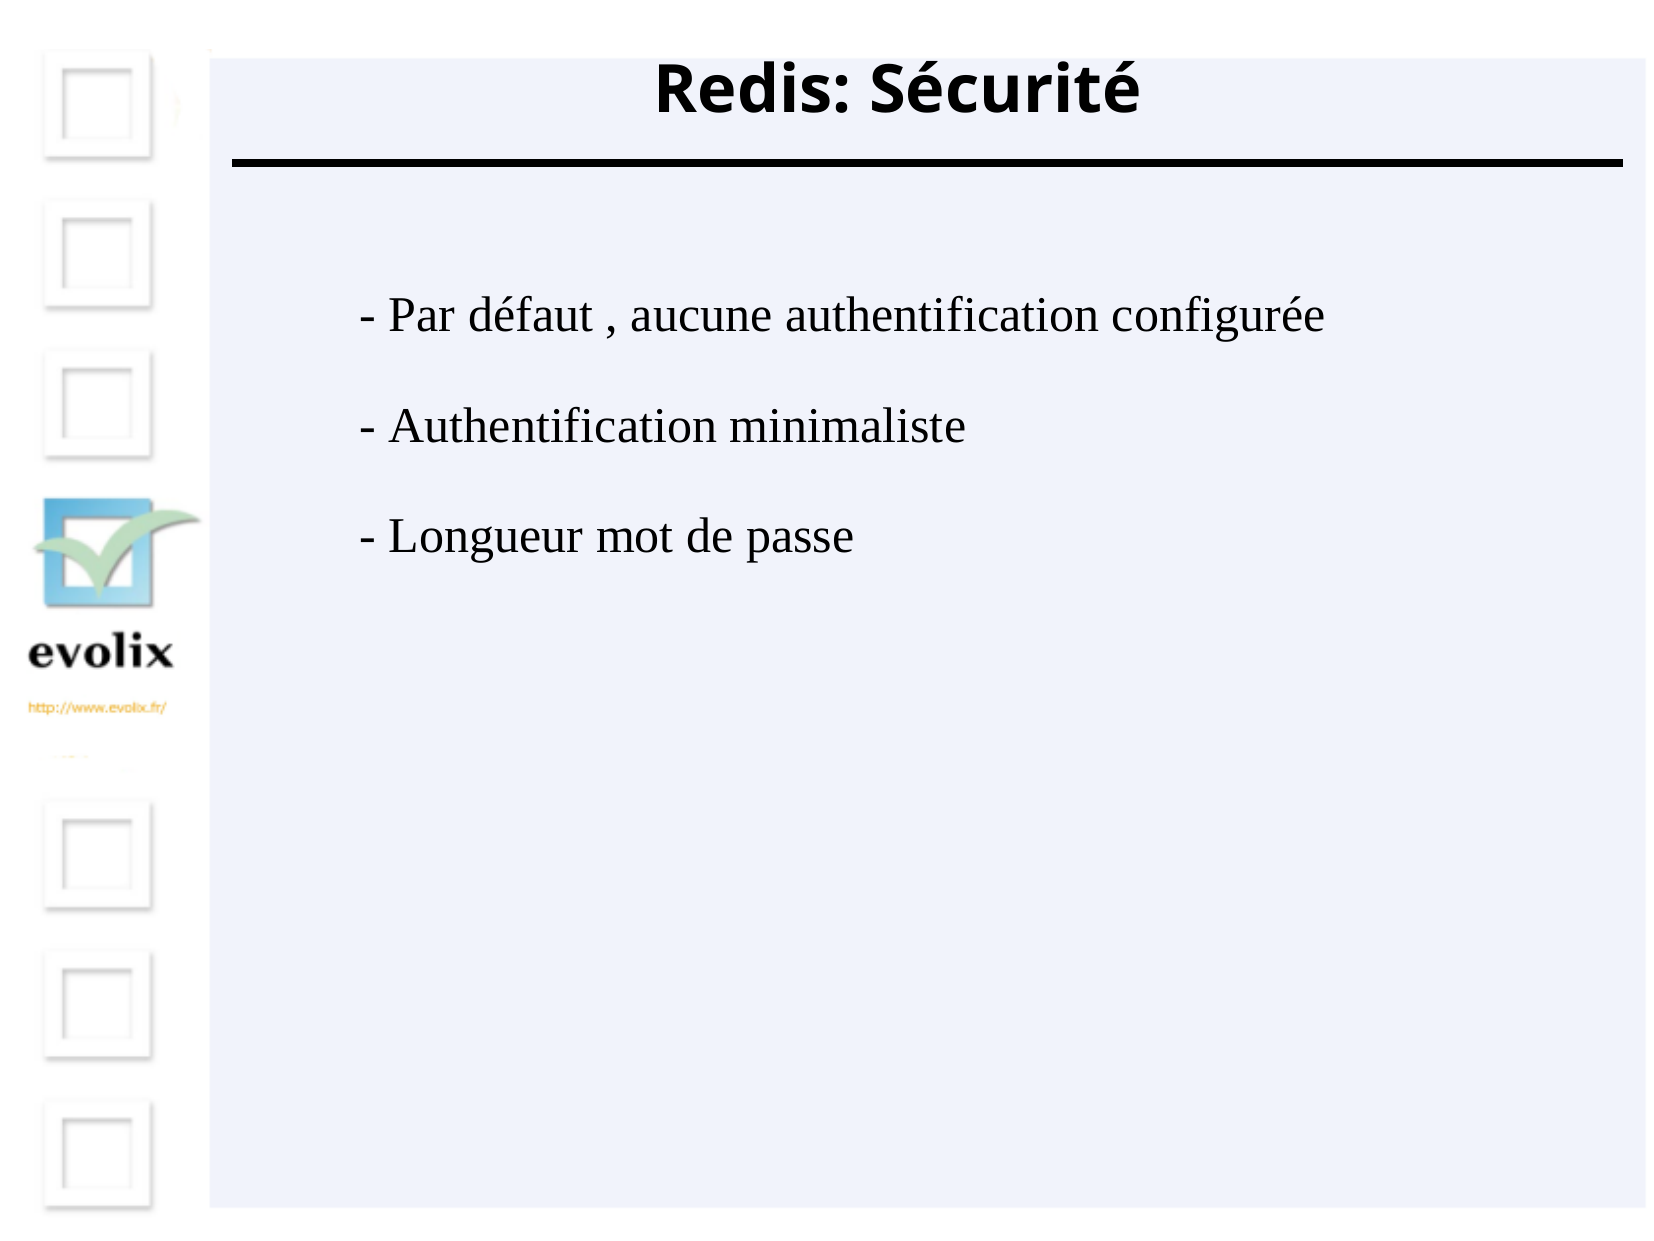

# Redis: Sécurité
- Par défaut , aucune authentification configurée
- Authentification minimaliste
- Longueur mot de passe